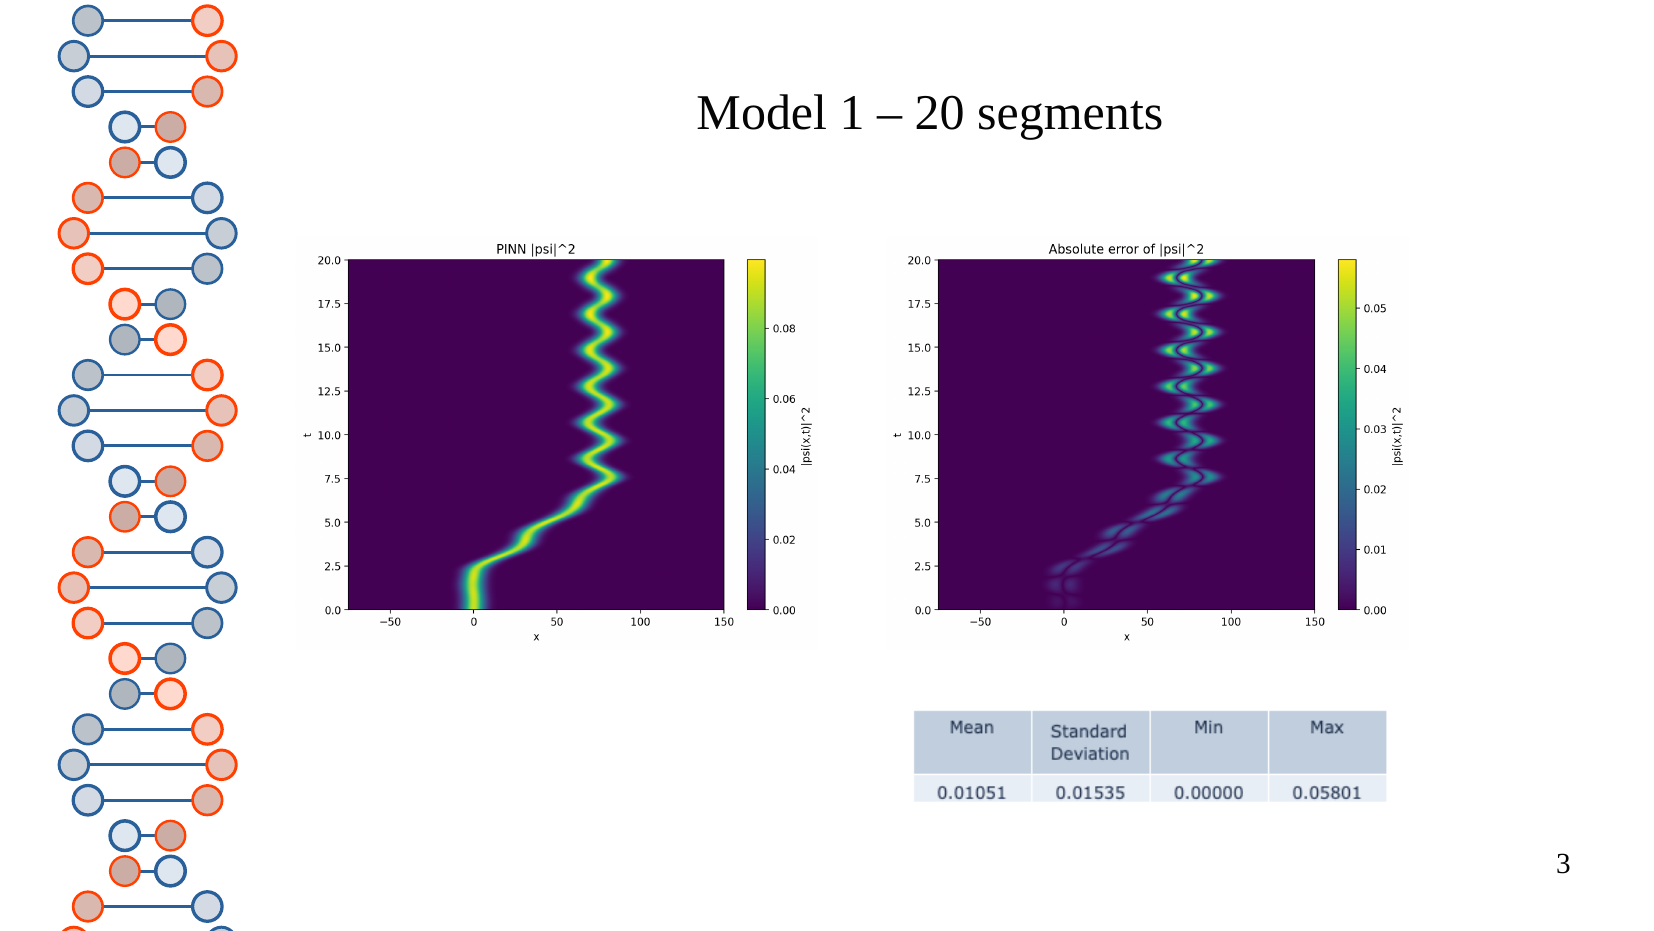

# Model 1 – 20 segments
3